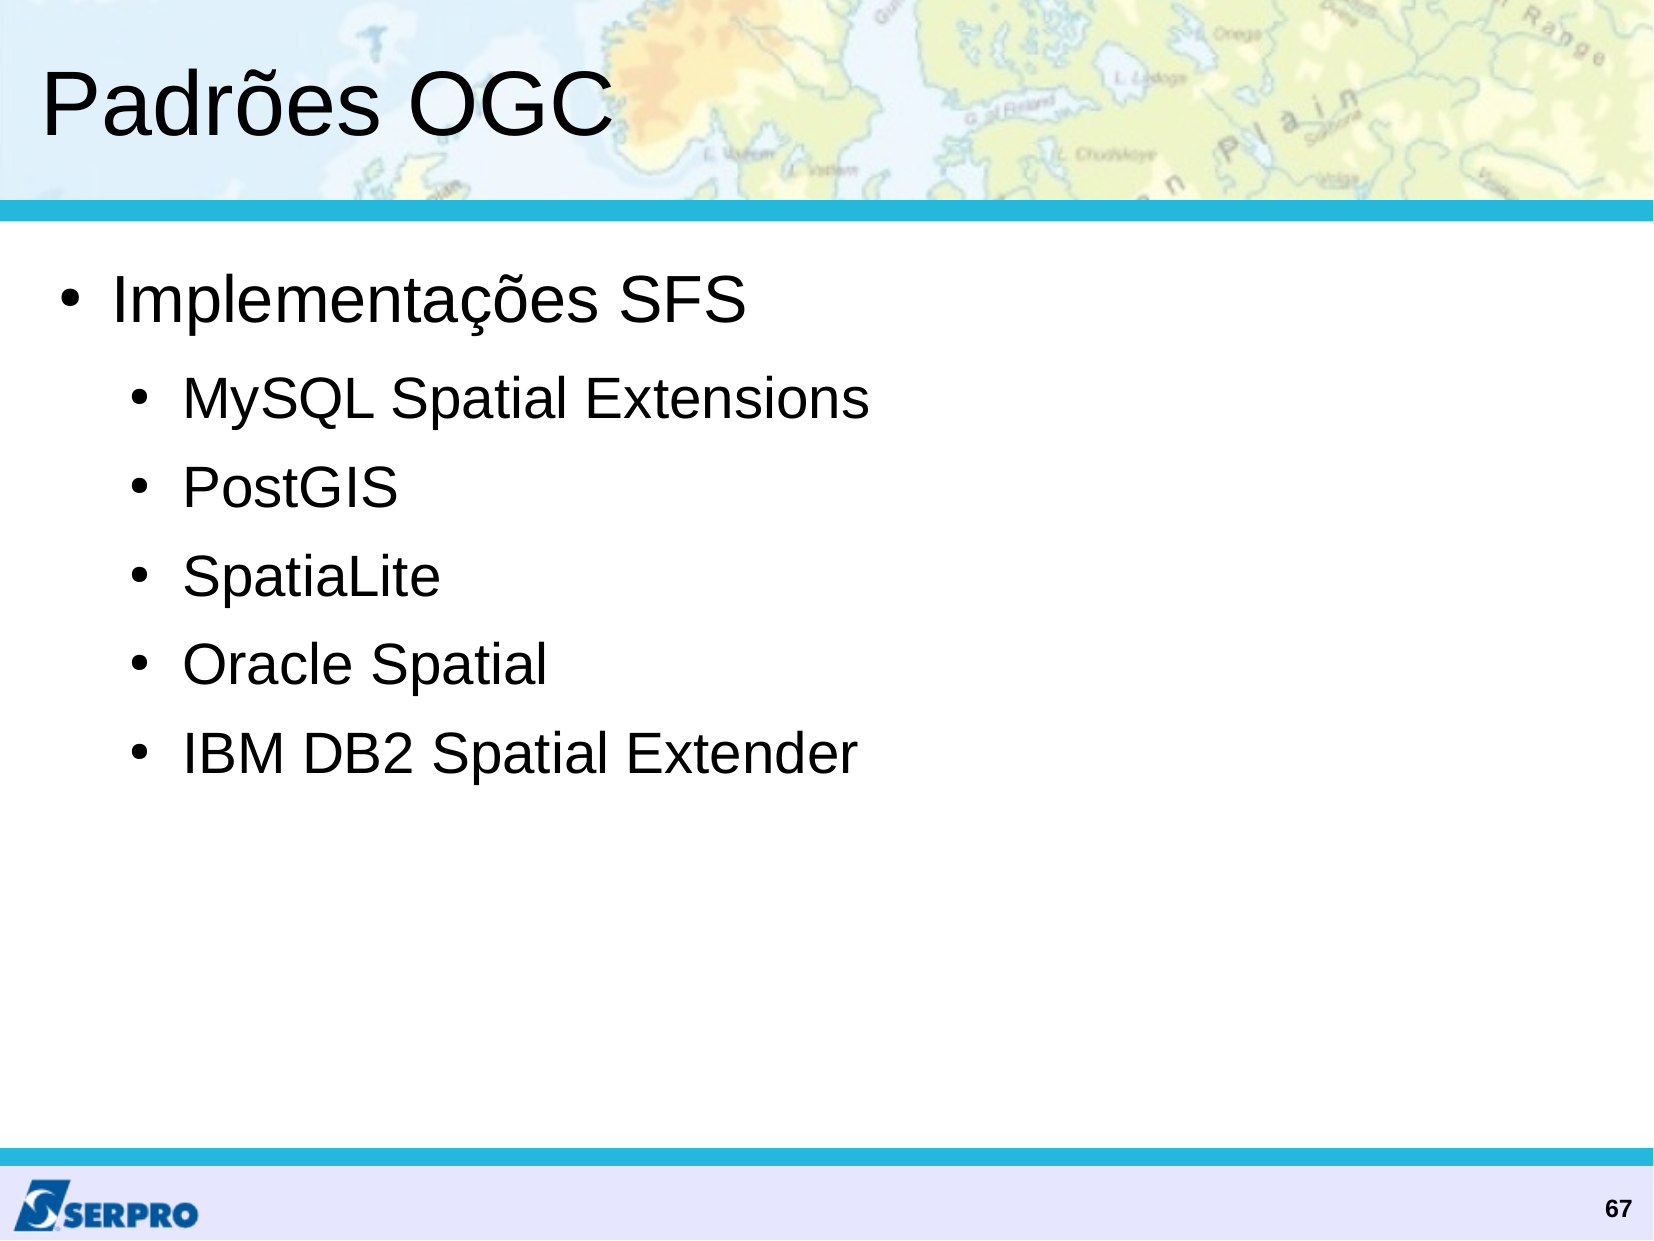

# Padrões OGC
Implementações SFS
MySQL Spatial Extensions
PostGIS
SpatiaLite
Oracle Spatial
IBM DB2 Spatial Extender
67